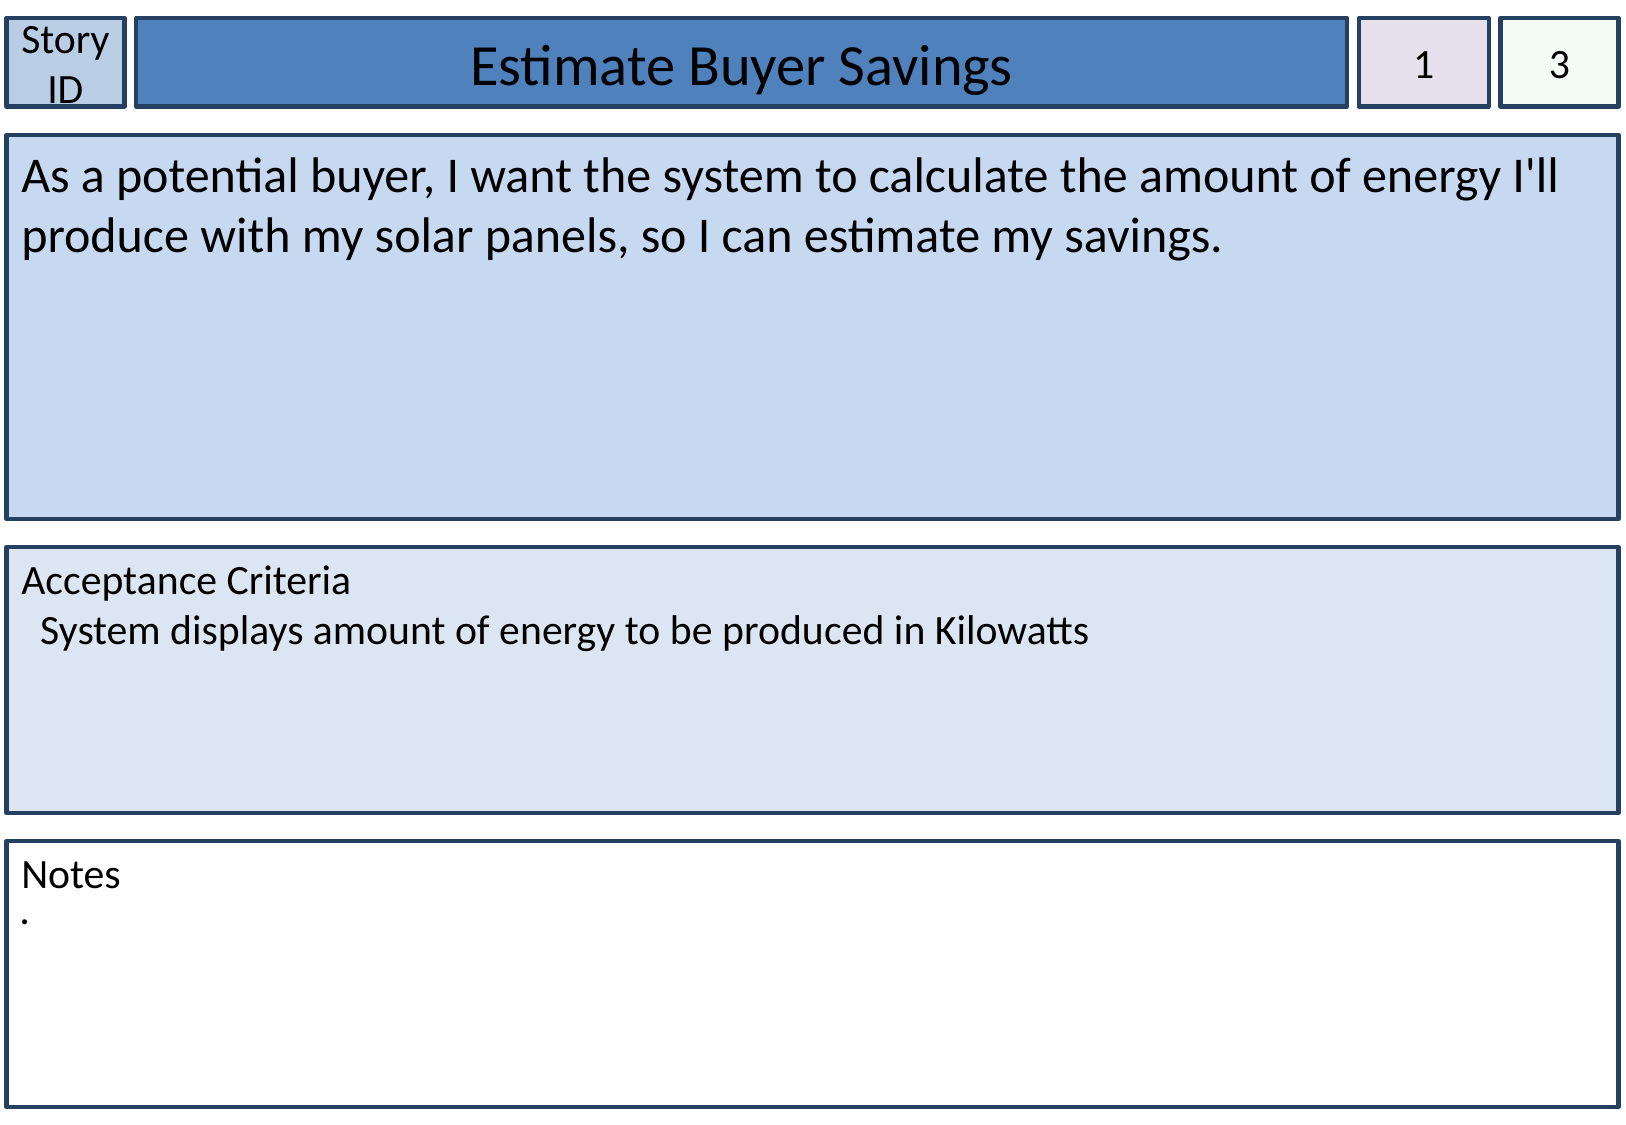

Story ID
Estimate Buyer Savings
1
3
As a potential buyer, I want the system to calculate the amount of energy I'll produce with my solar panels, so I can estimate my savings.
#
Acceptance Criteria
 System displays amount of energy to be produced in Kilowatts
Notes